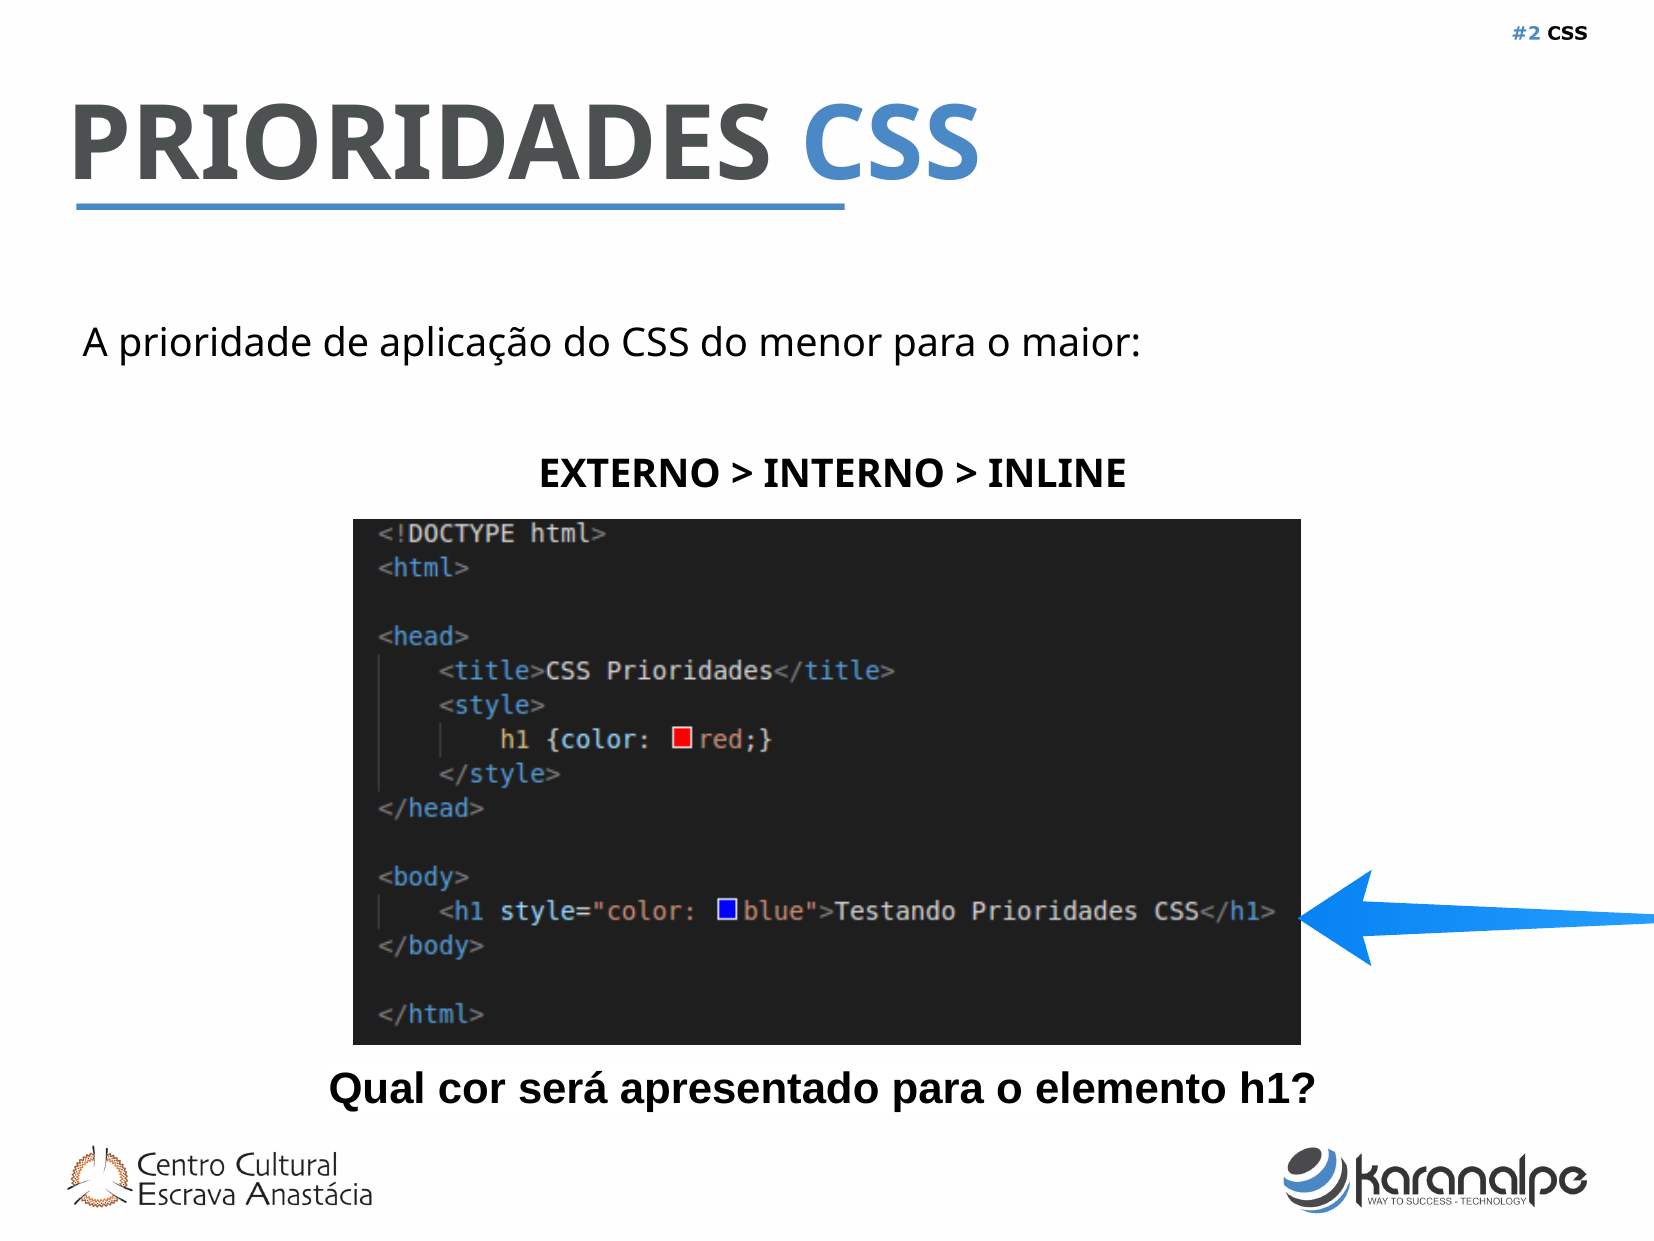

PRIORIDADES CSS
# A prioridade de aplicação do CSS do menor para o maior:
EXTERNO > INTERNO > INLINE
Qual cor será apresentado para o elemento h1?